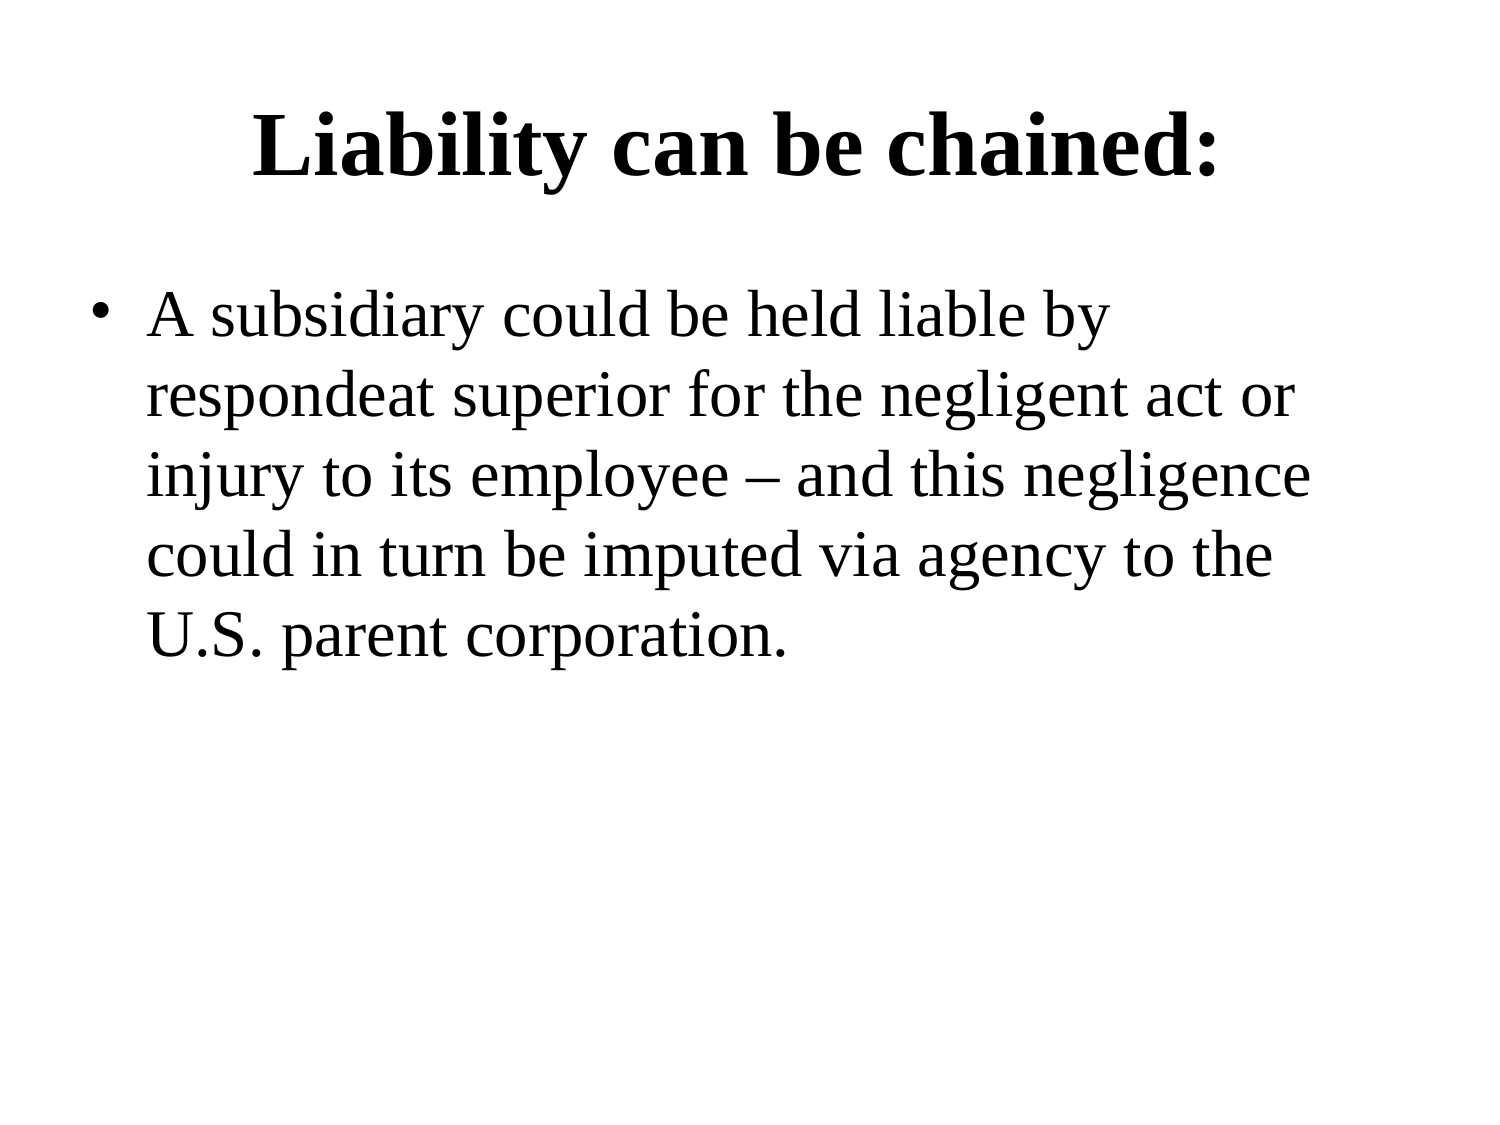

# Liability can be chained:
A subsidiary could be held liable by respondeat superior for the negligent act or injury to its employee – and this negligence could in turn be imputed via agency to the U.S. parent corporation.